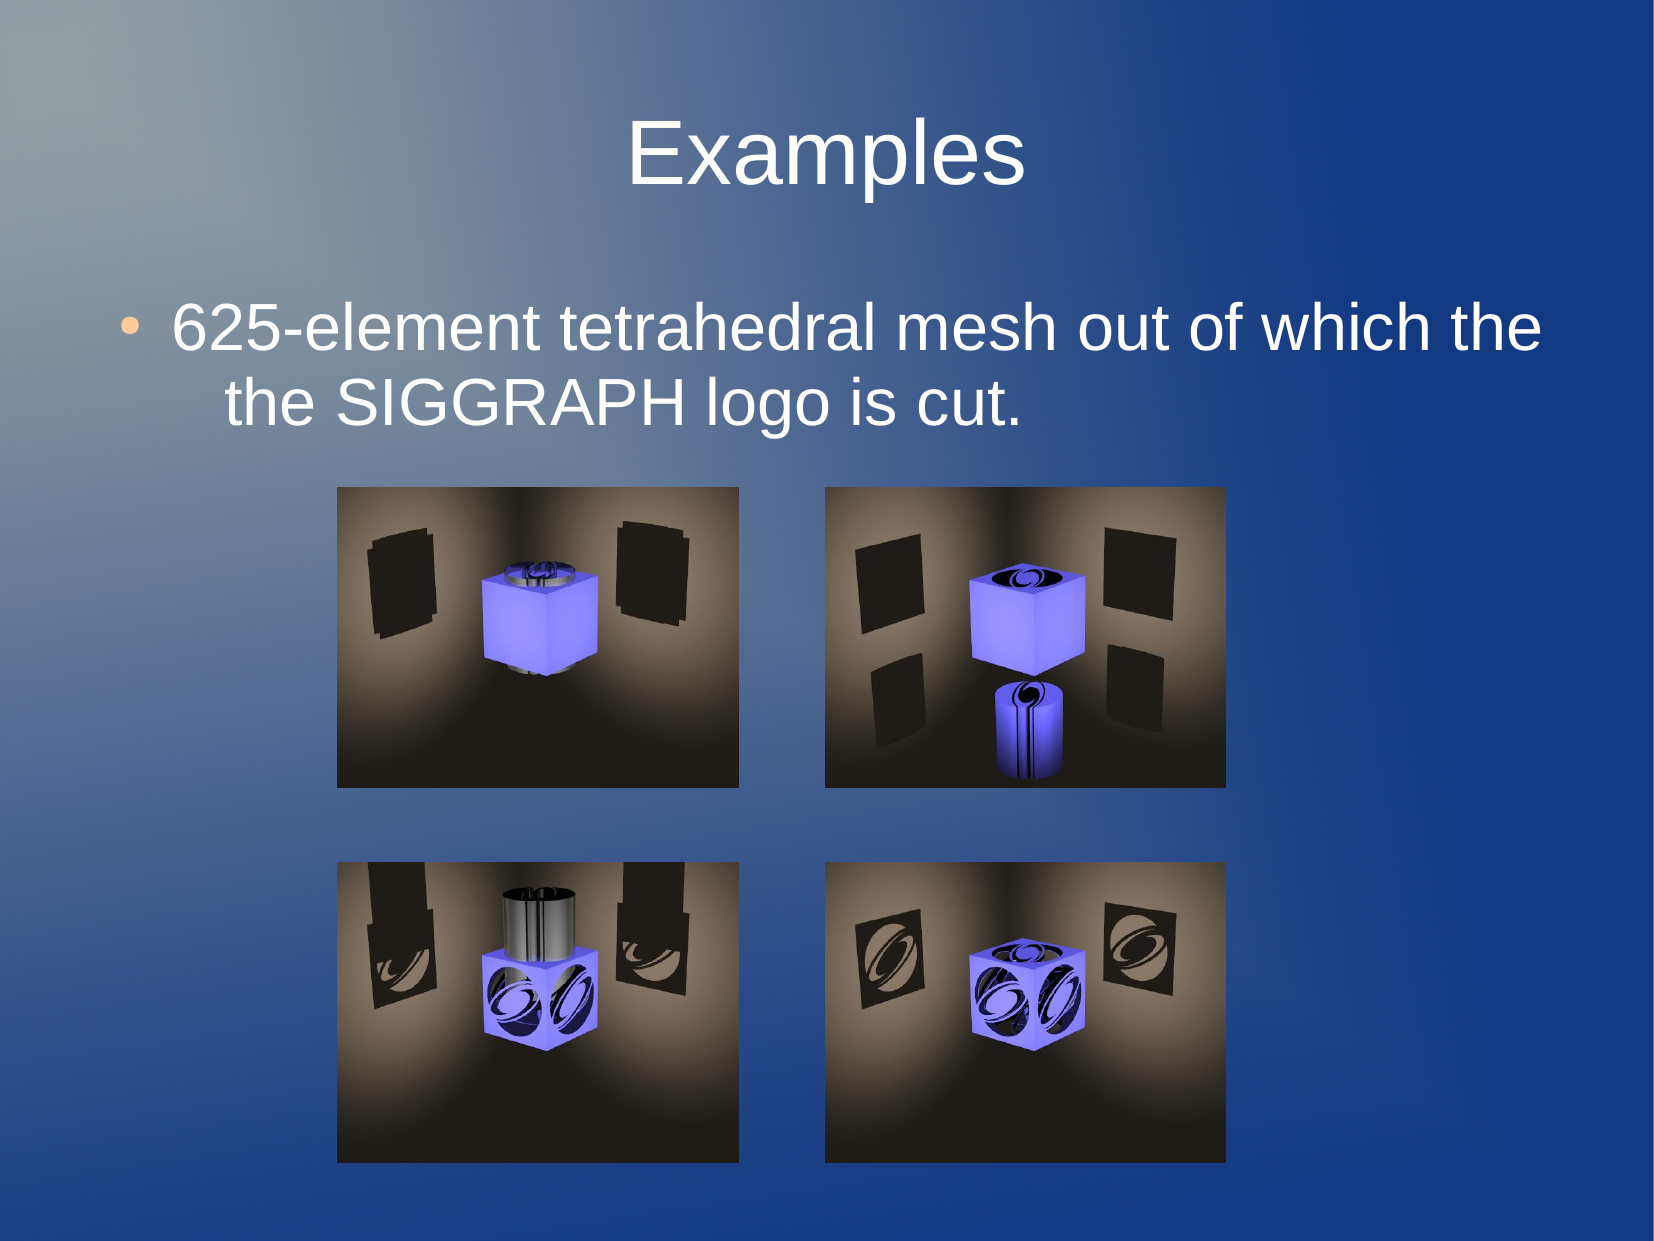

# Examples
625-element tetrahedral mesh out of which the the SIGGRAPH logo is cut.